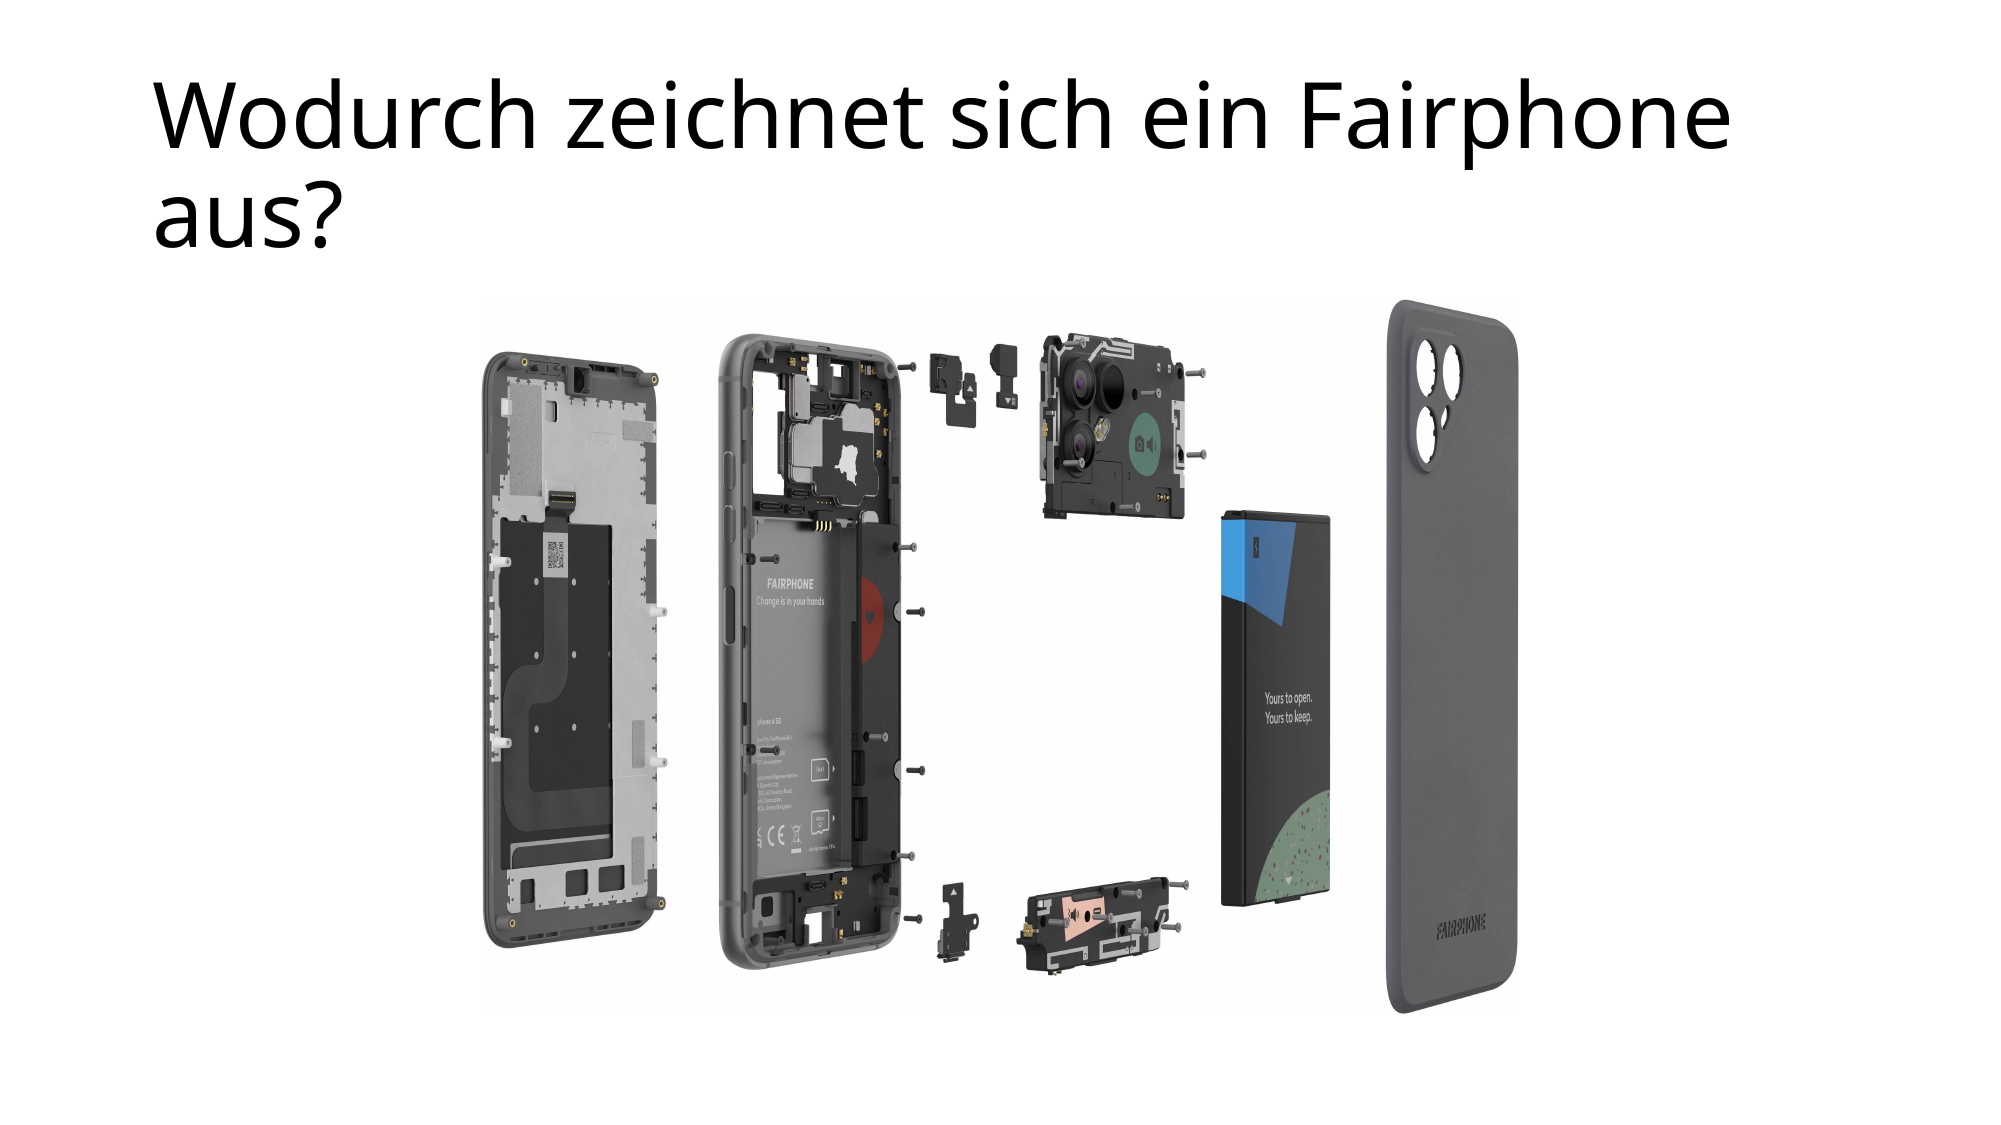

# Wodurch zeichnet sich ein Fairphone aus?